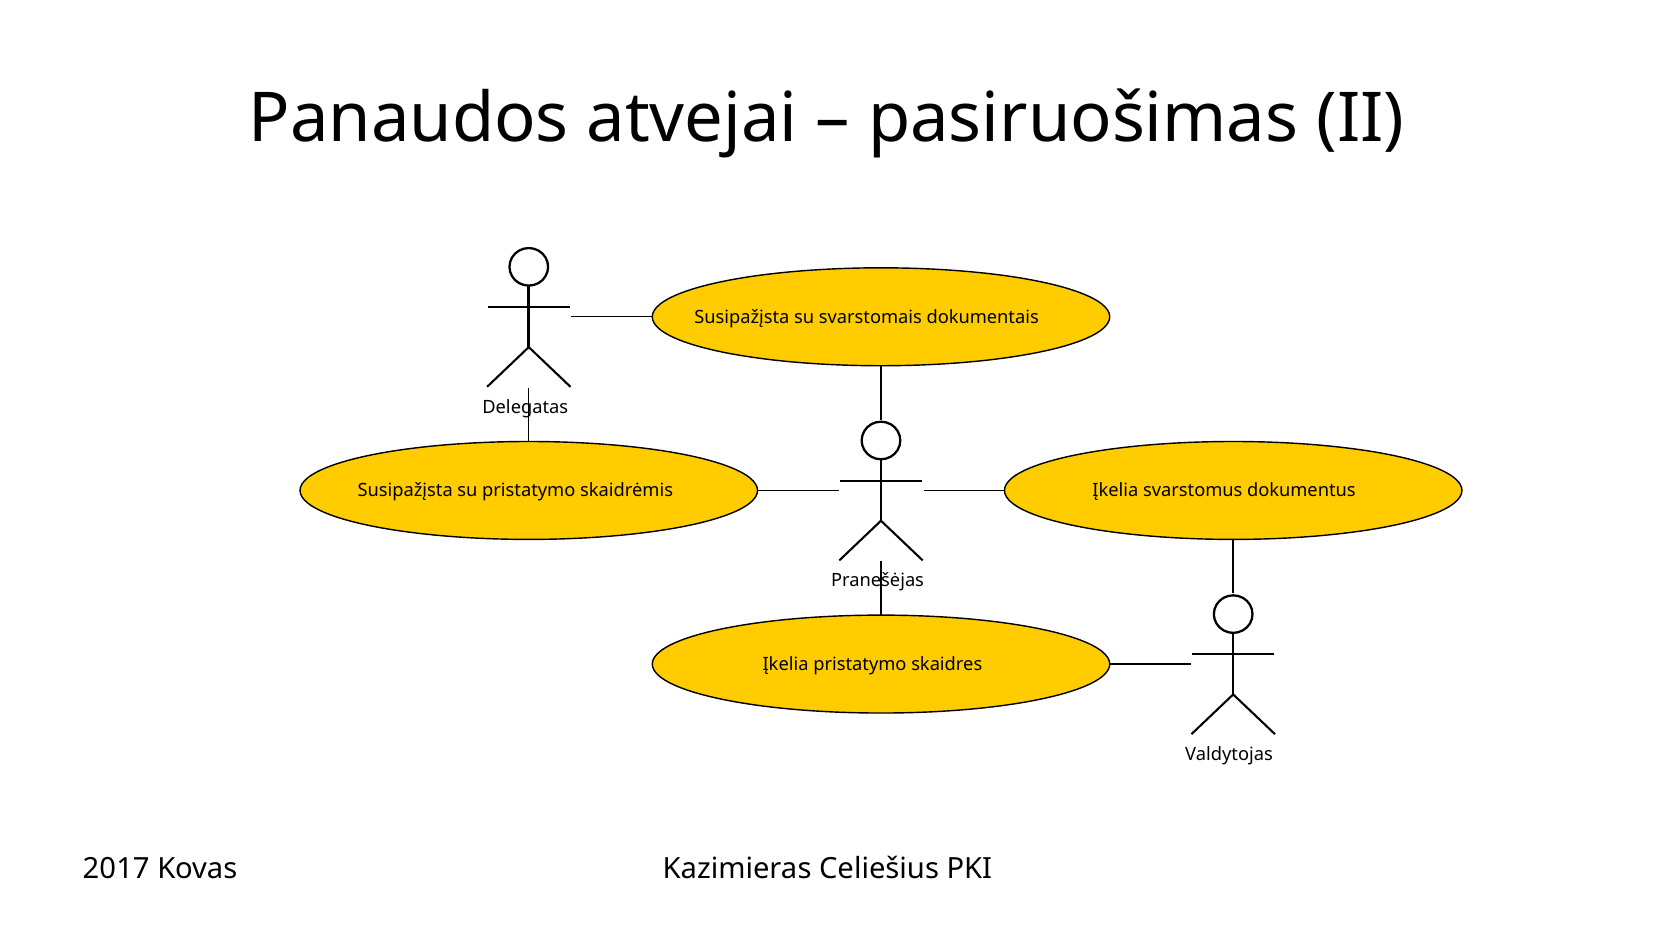

# Panaudos atvejai – pasiruošimas (II)
2017 Kovas
Kazimieras Celiešius PKI